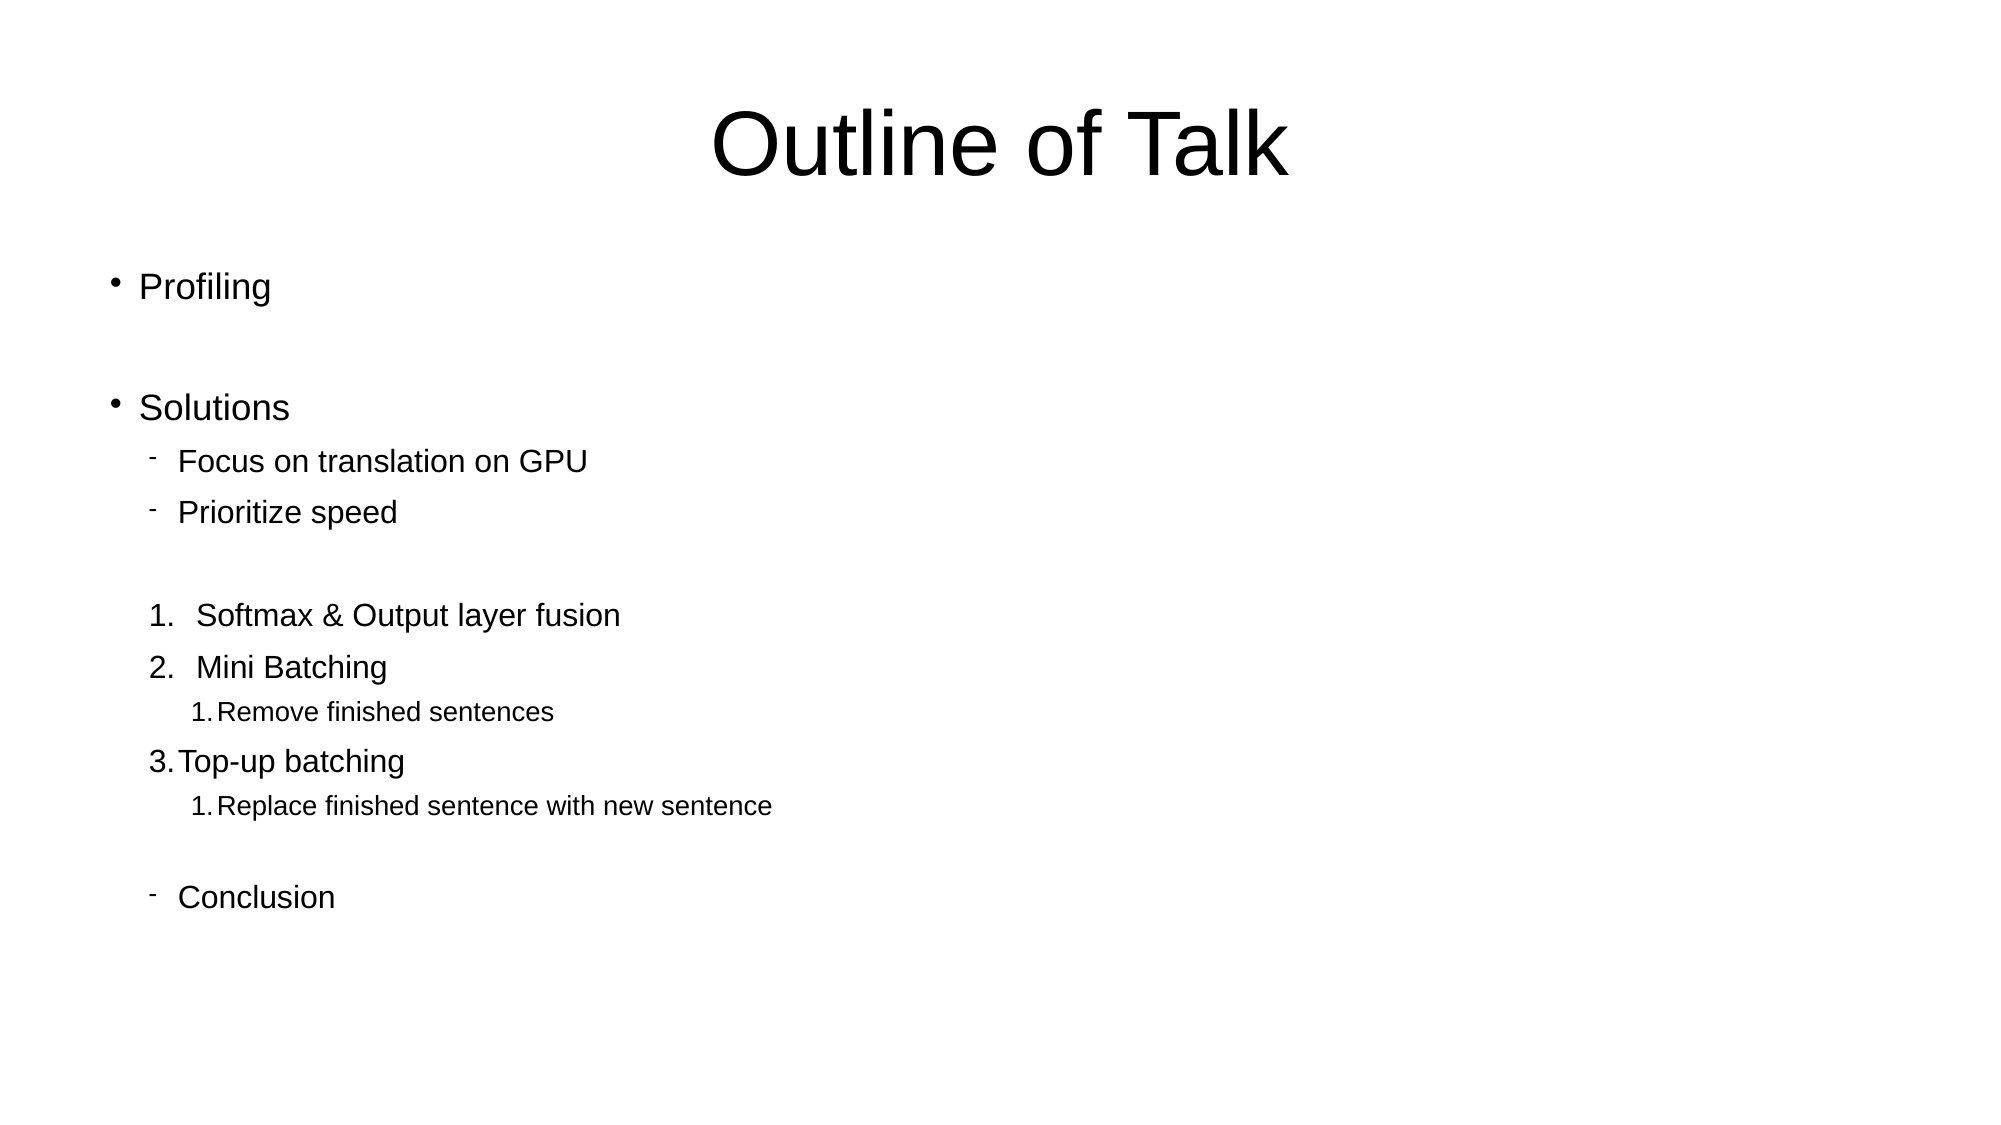

Outline of Talk
Profiling
Solutions
Focus on translation on GPU
Prioritize speed
 Softmax & Output layer fusion
 Mini Batching
Remove finished sentences
Top-up batching
Replace finished sentence with new sentence
Conclusion